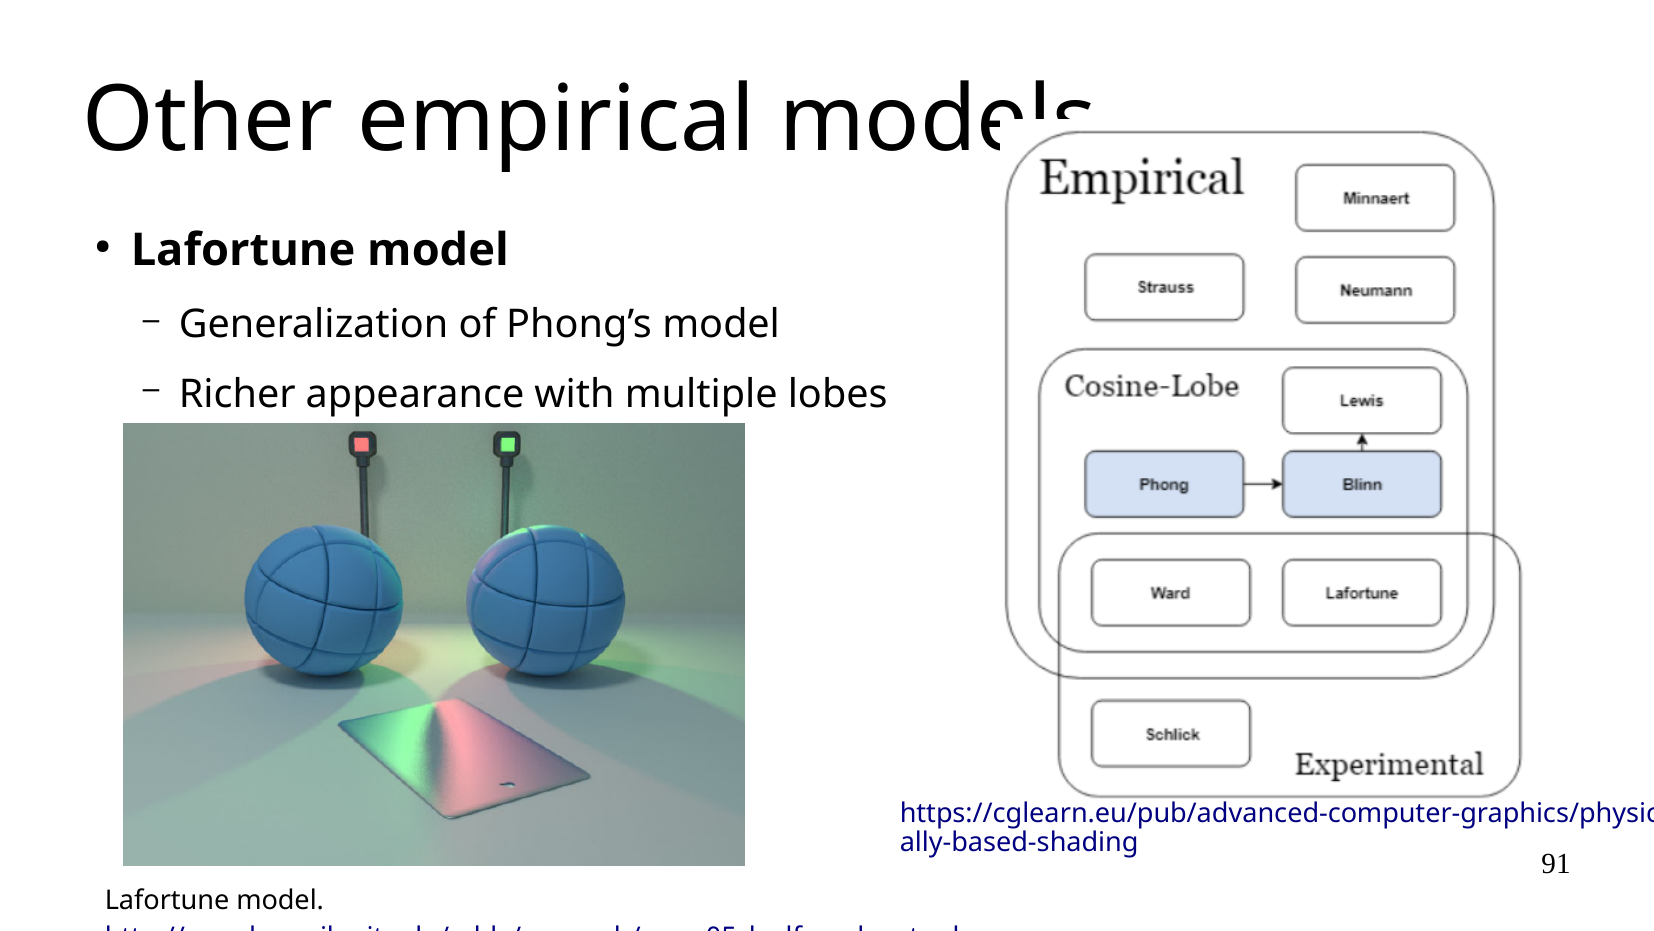

# Other empirical models
Lafortune model
Generalization of Phong’s model
Richer appearance with multiple lobes
https://cglearn.eu/pub/advanced-computer-graphics/physically-based-shading
91
Lafortune model. http://people.csail.mit.edu/addy/research/ngan05_brdf_eval_ppt.pdf